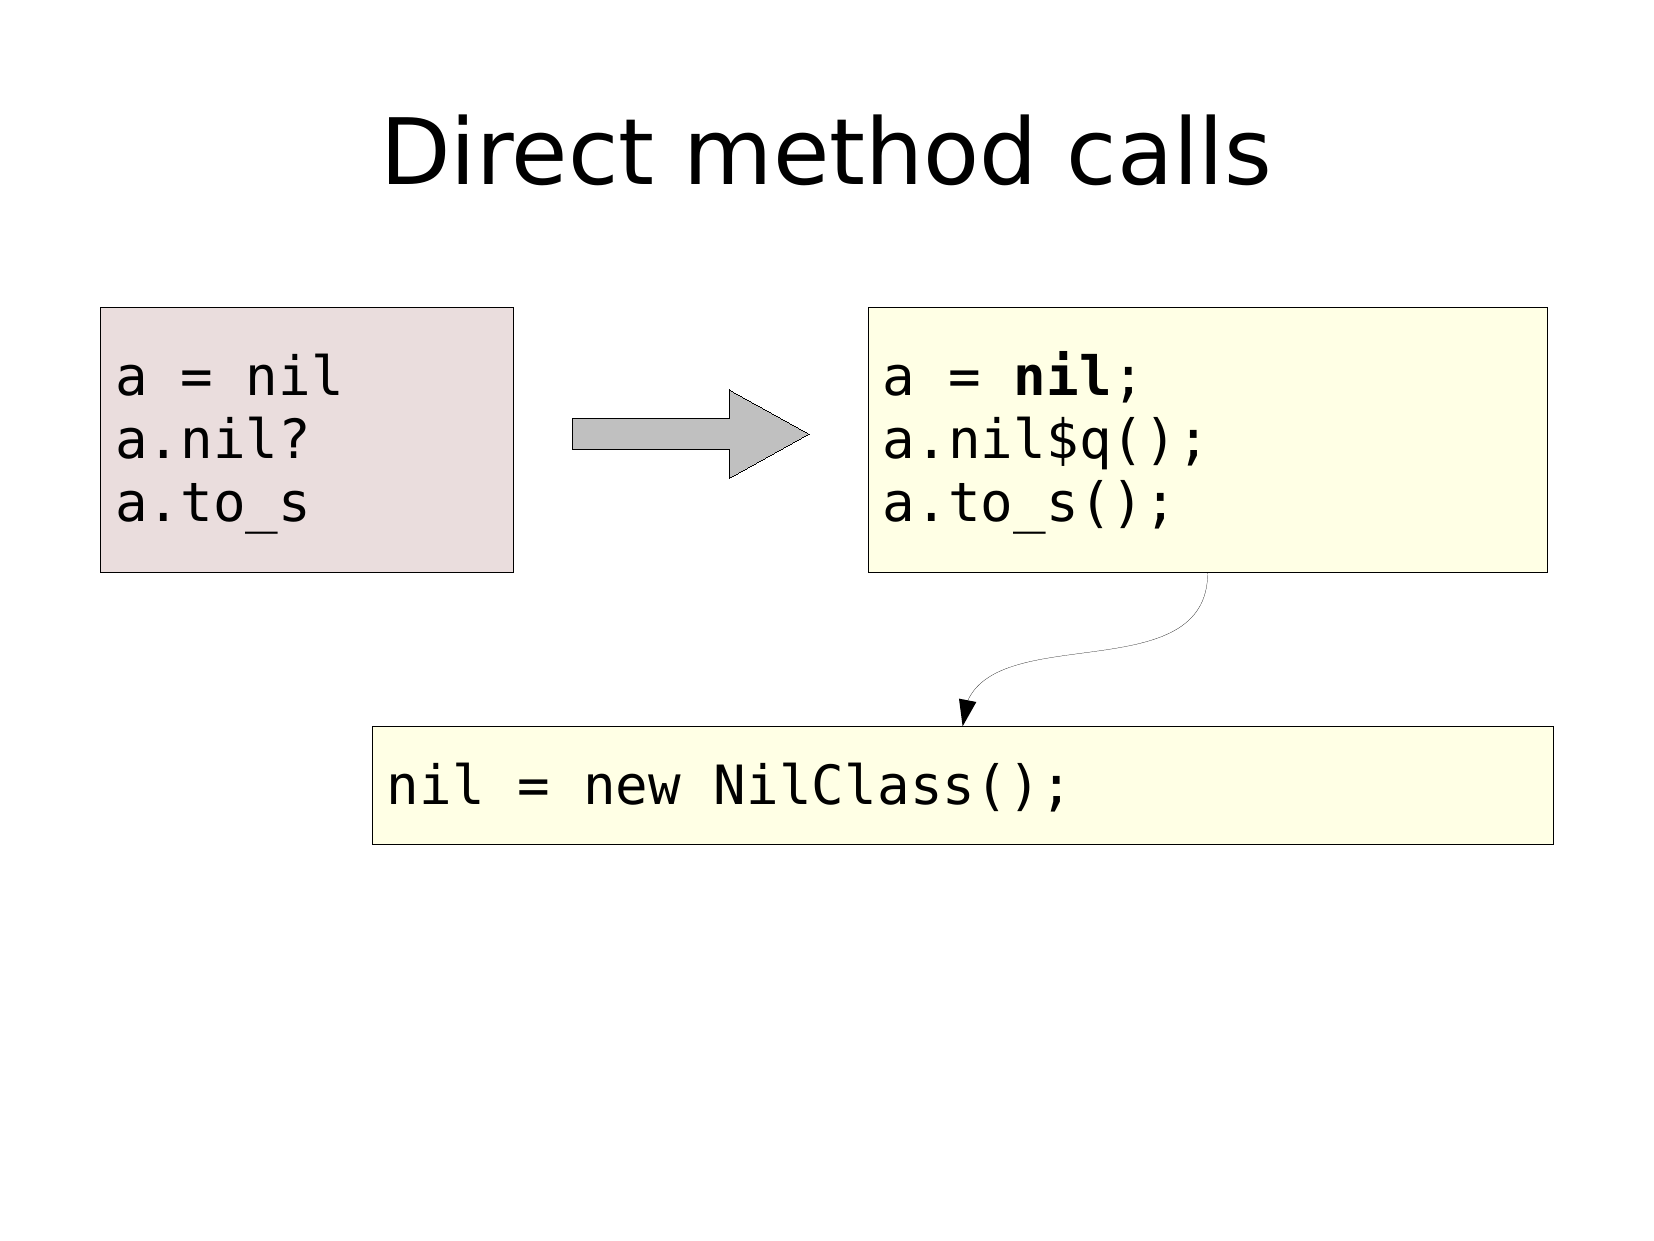

# Direct method calls
a = nil
a.nil?
a.to_s
a = nil;
a.nil$q();
a.to_s();
nil = new NilClass();